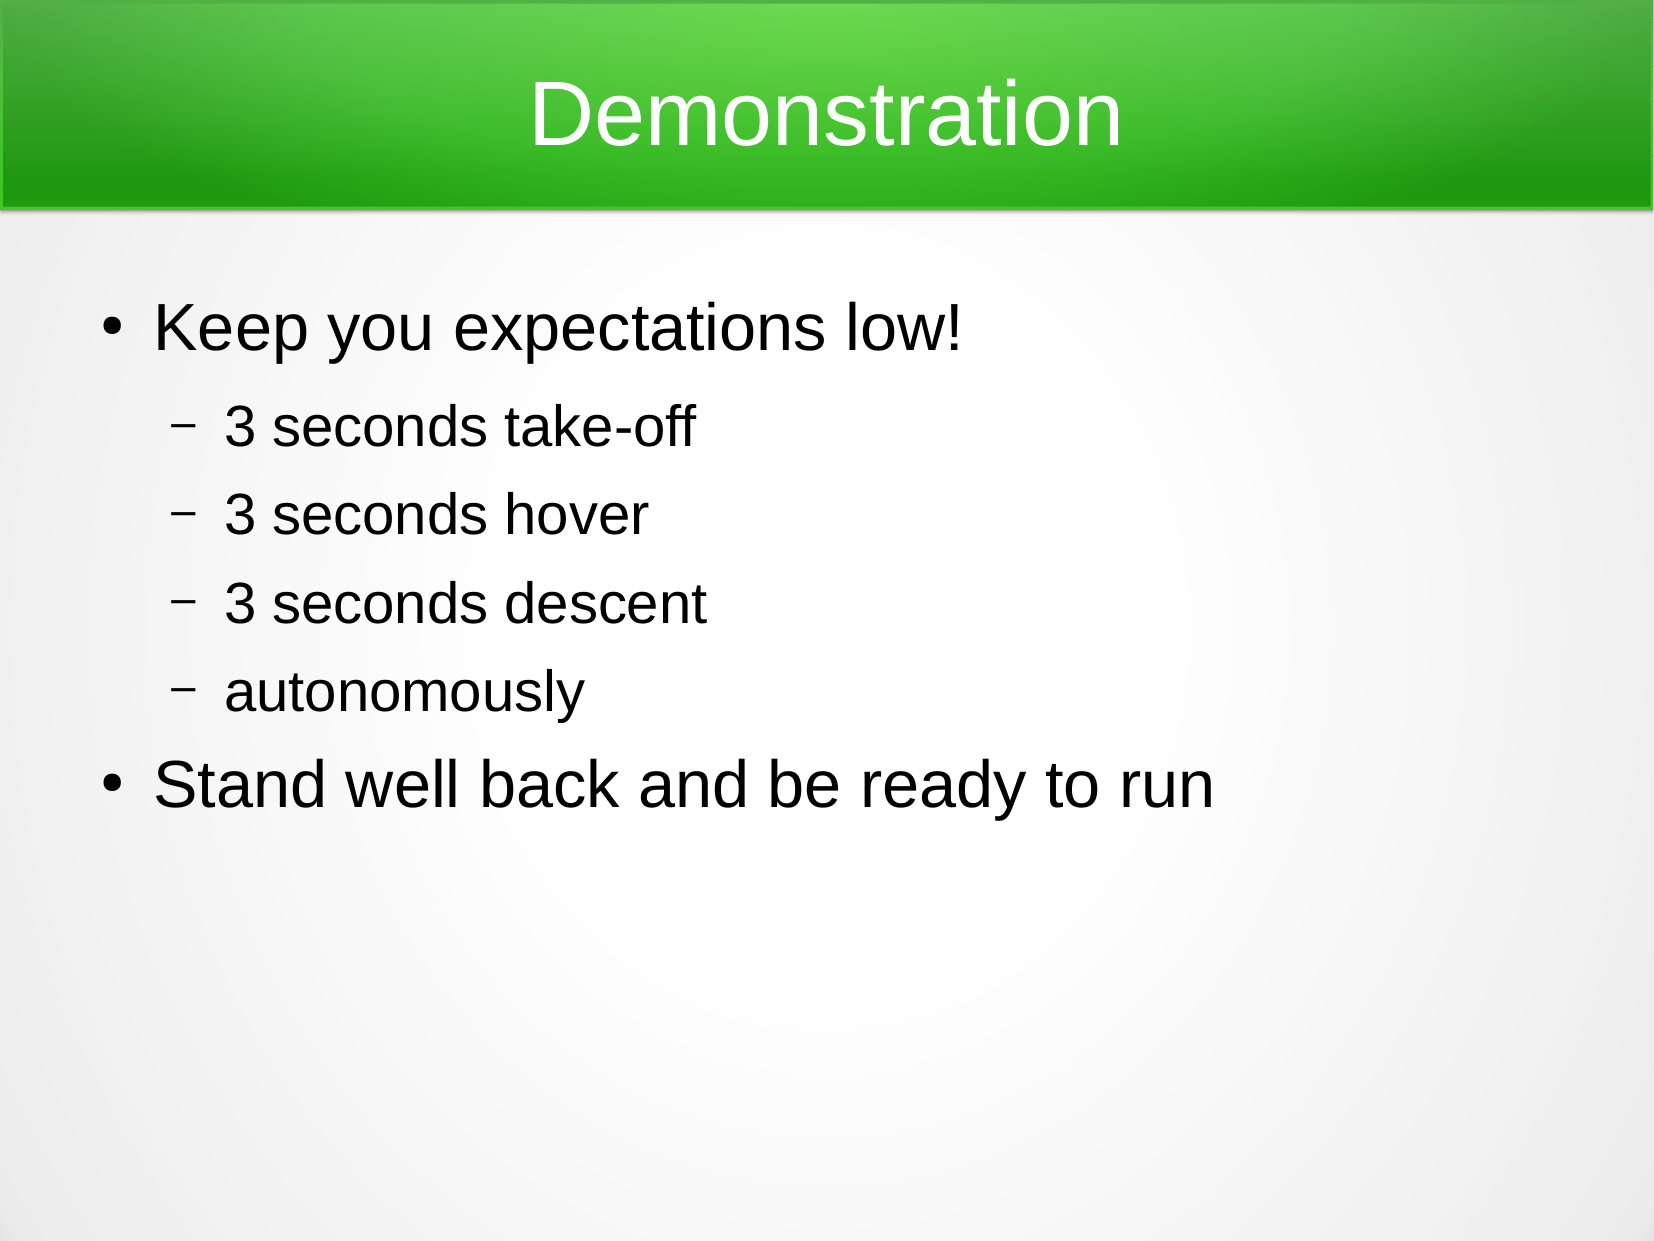

# Demonstration
Keep you expectations low!
3 seconds take-off
3 seconds hover
3 seconds descent
autonomously
Stand well back and be ready to run